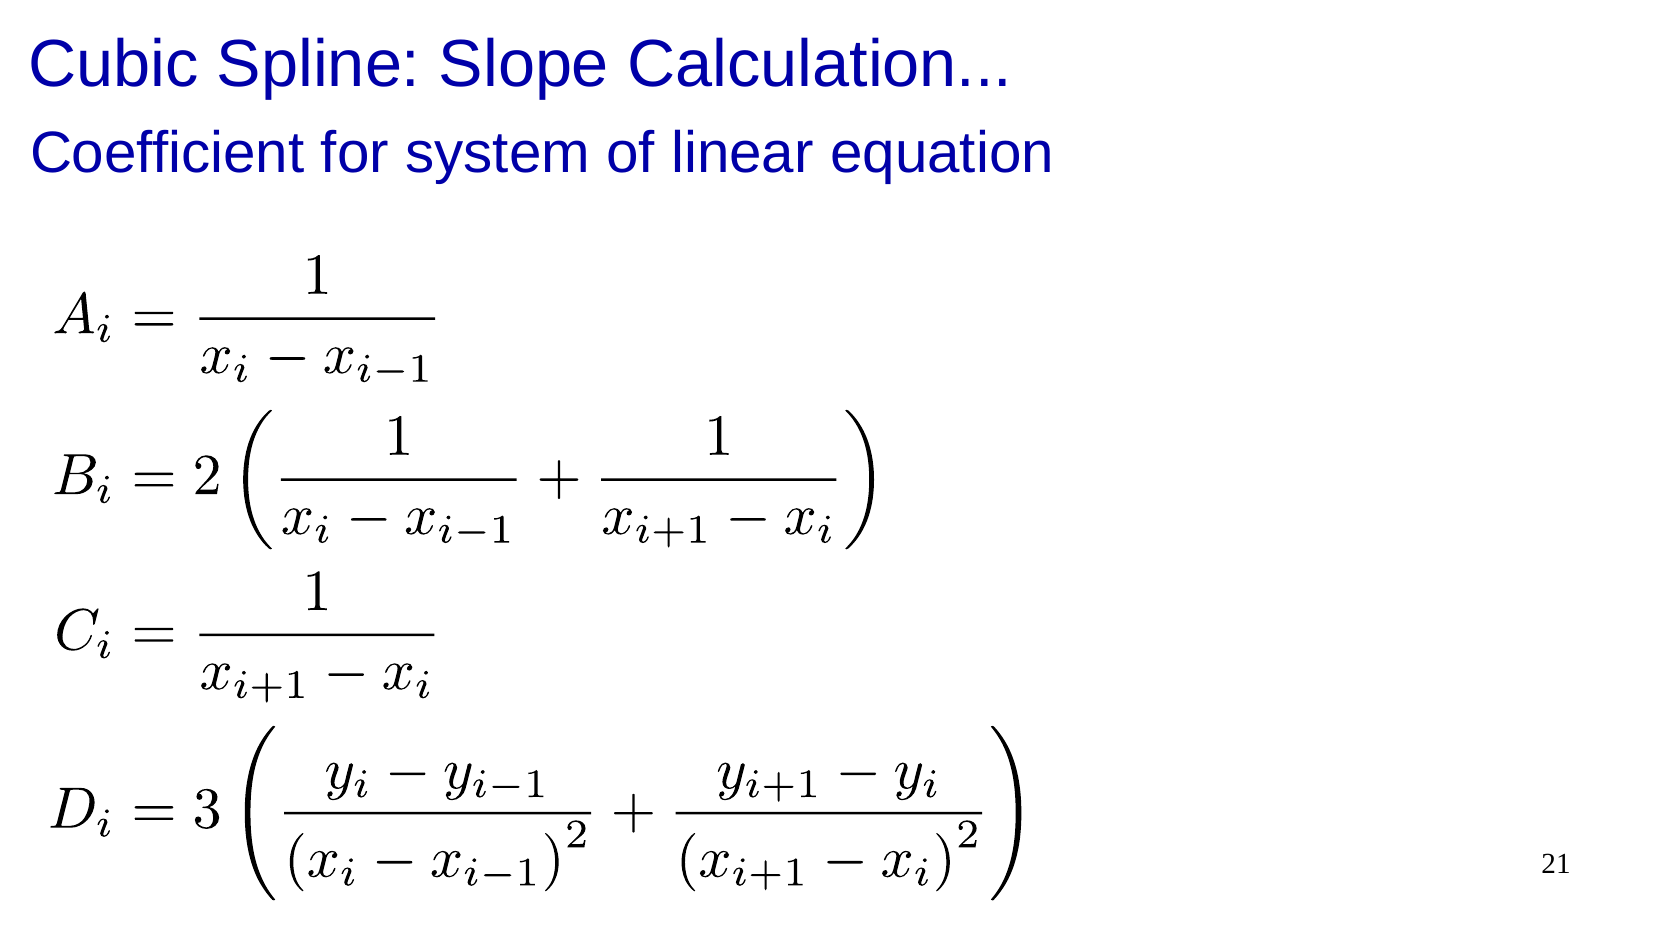

# Cubic Spline: Slope Calculation...
Coefficient for system of linear equation
21